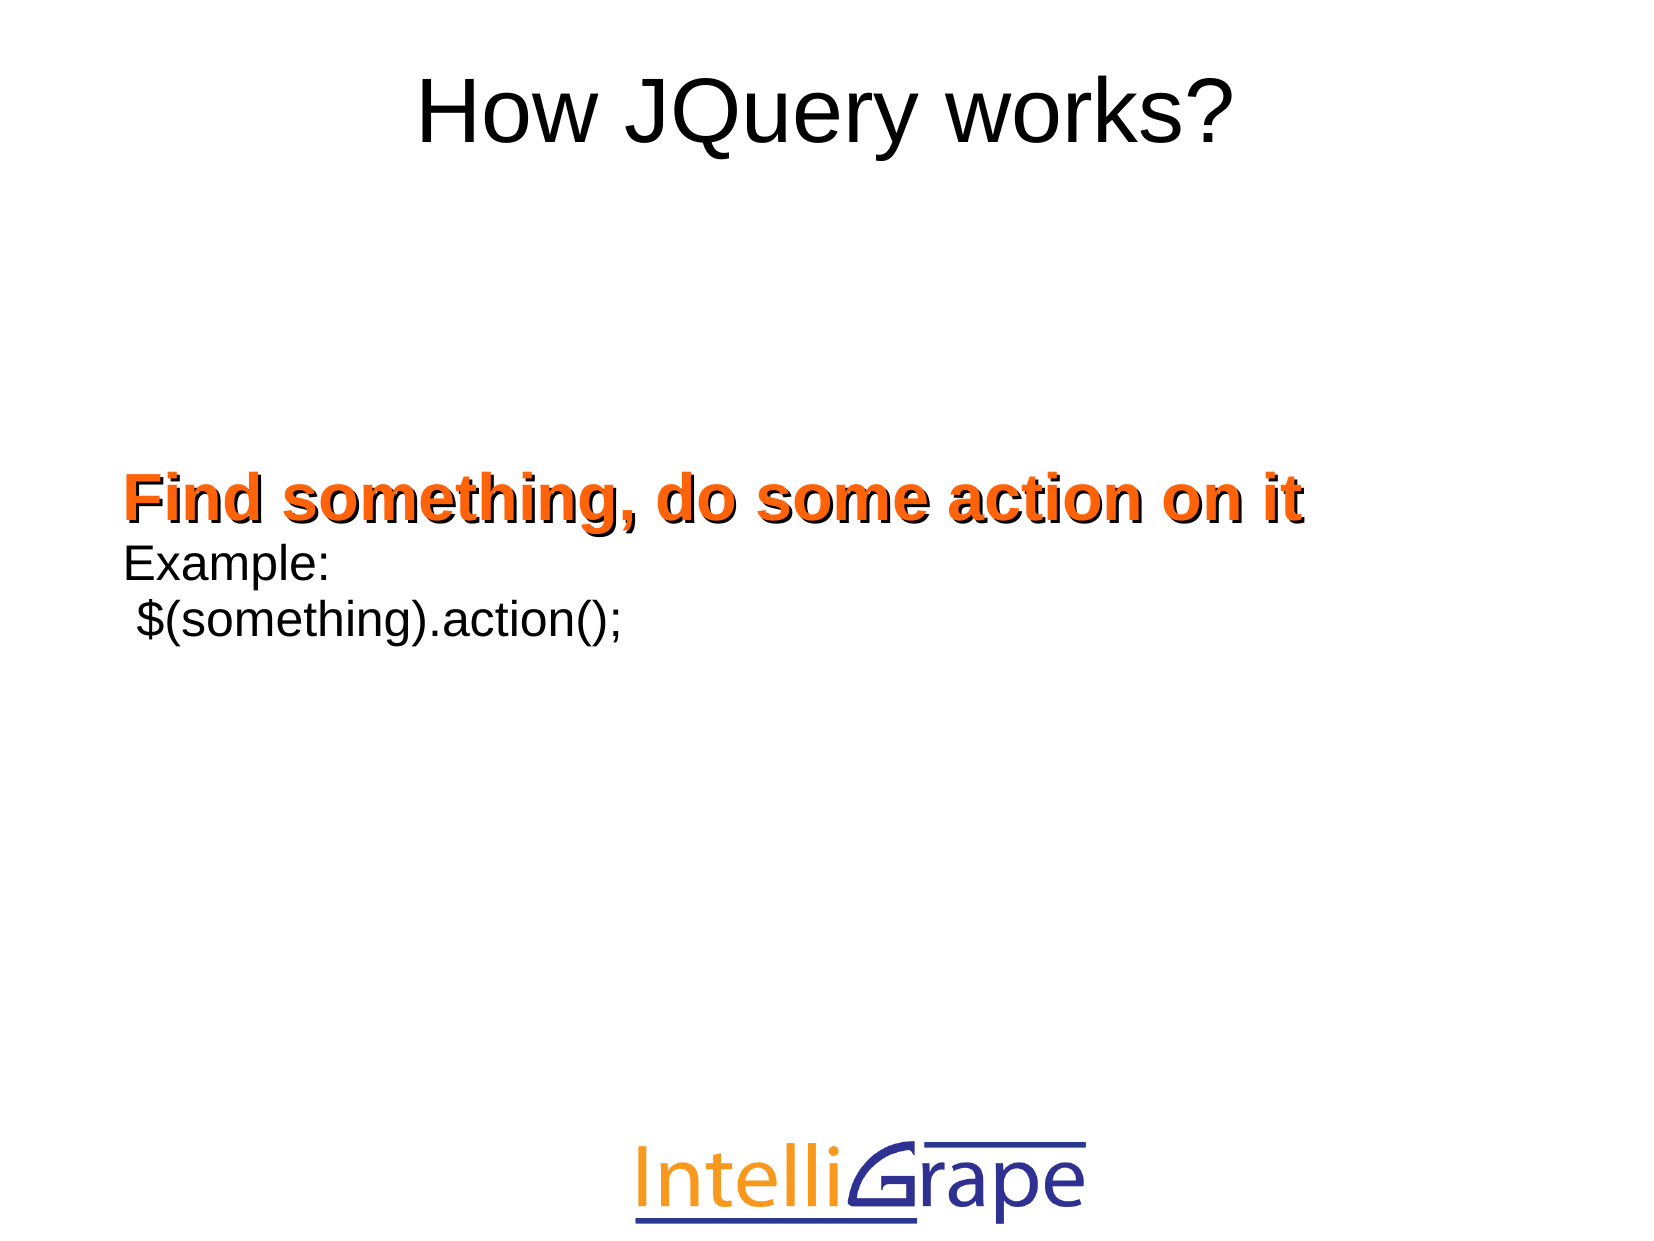

# How JQuery works?
Find something, do some action on it
Example:
 $(something).action();